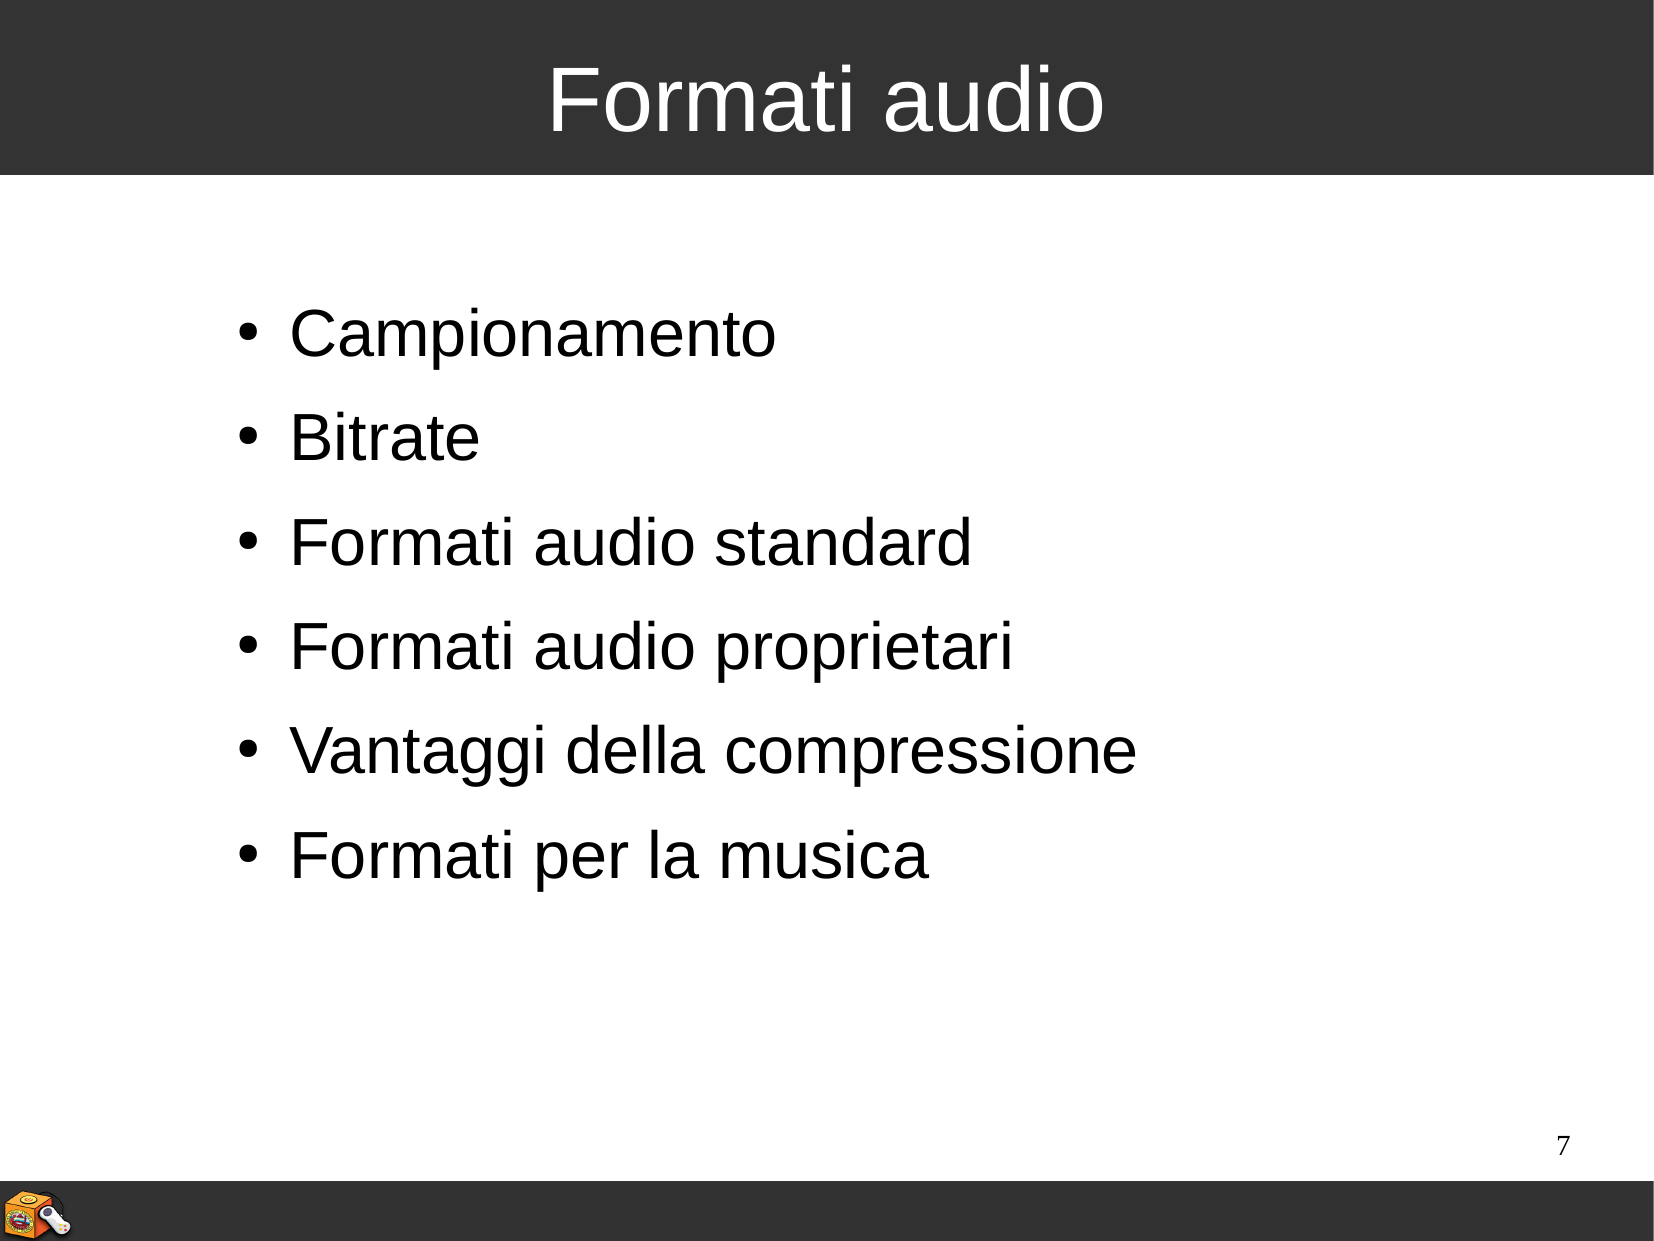

# Formati audio
Campionamento
Bitrate
Formati audio standard
Formati audio proprietari
Vantaggi della compressione
Formati per la musica
7